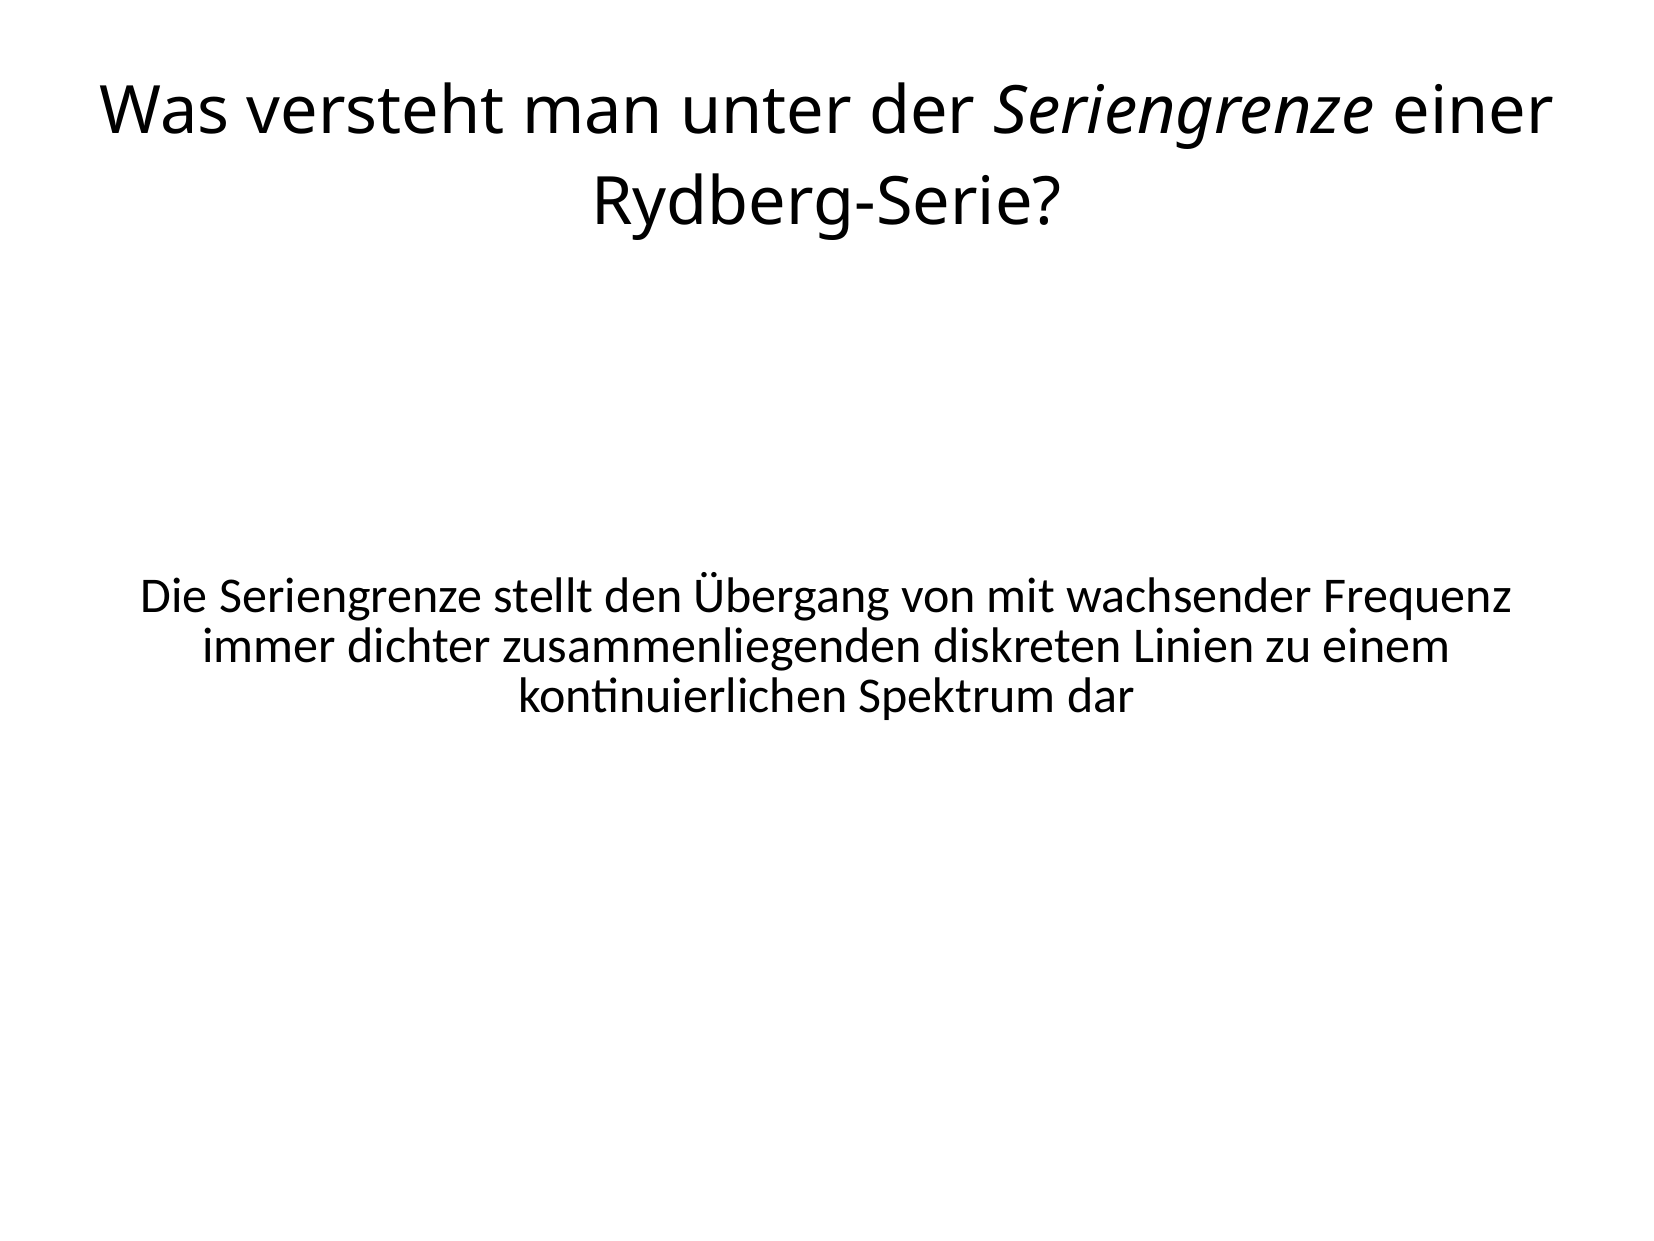

# Was versteht man unter der Seriengrenze einer Rydberg-Serie?
Die Seriengrenze stellt den Übergang von mit wachsender Frequenz immer dichter zusammenliegenden diskreten Linien zu einem kontinuierlichen Spektrum dar